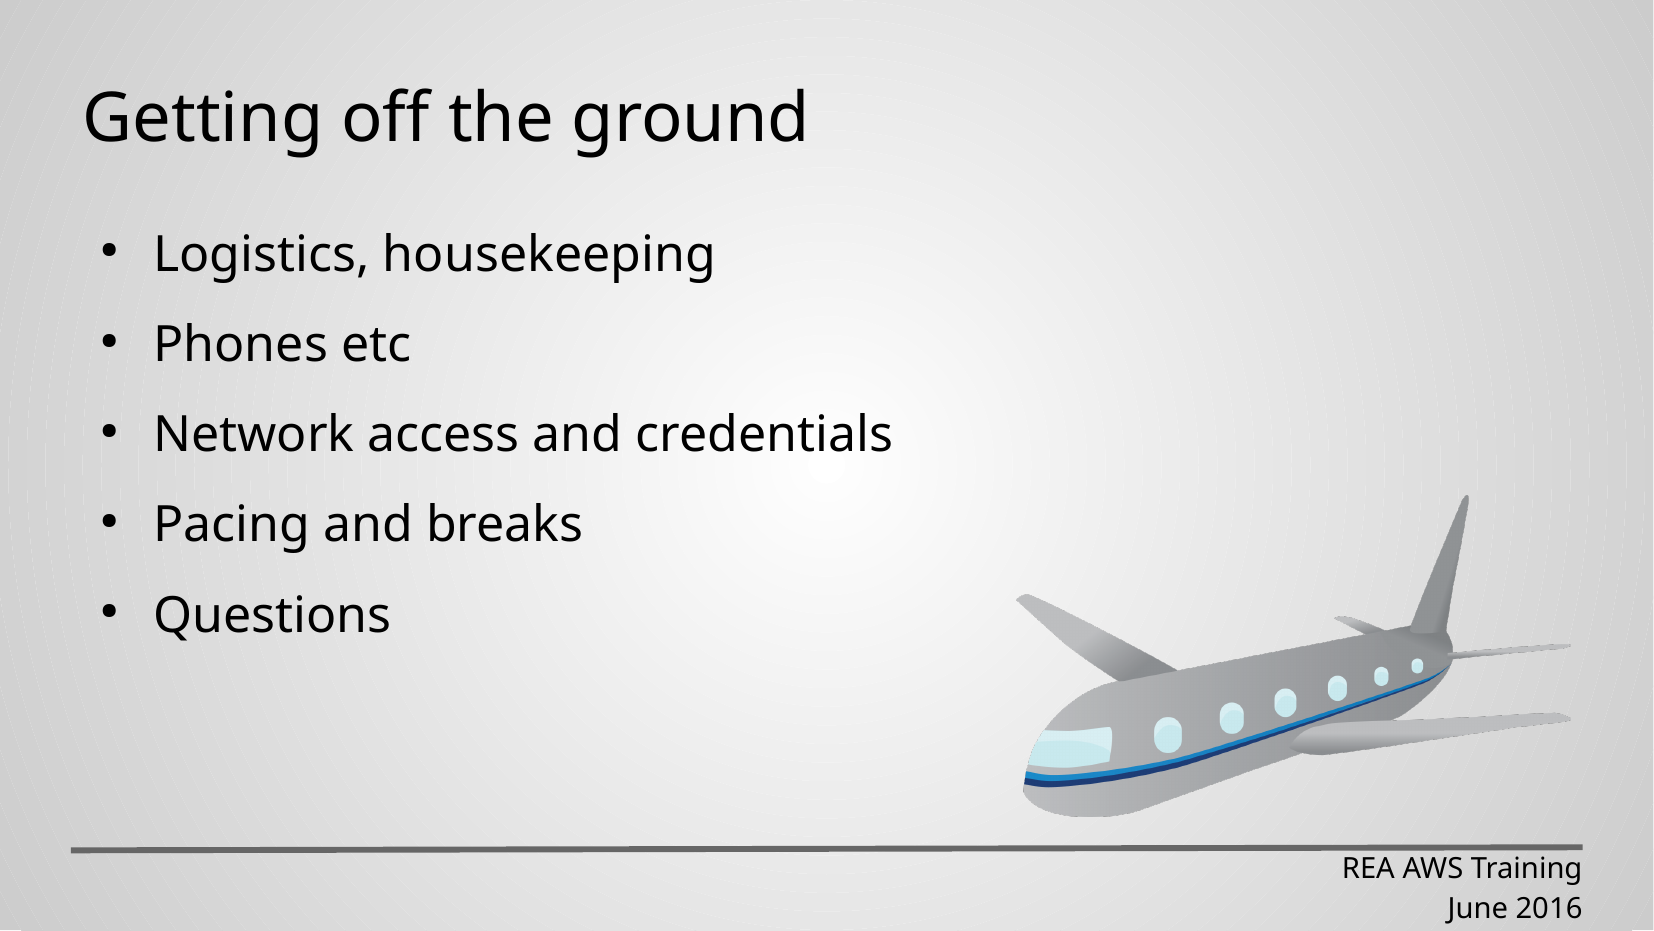

# Getting off the ground
Logistics, housekeeping
Phones etc
Network access and credentials
Pacing and breaks
Questions
REA AWS Training